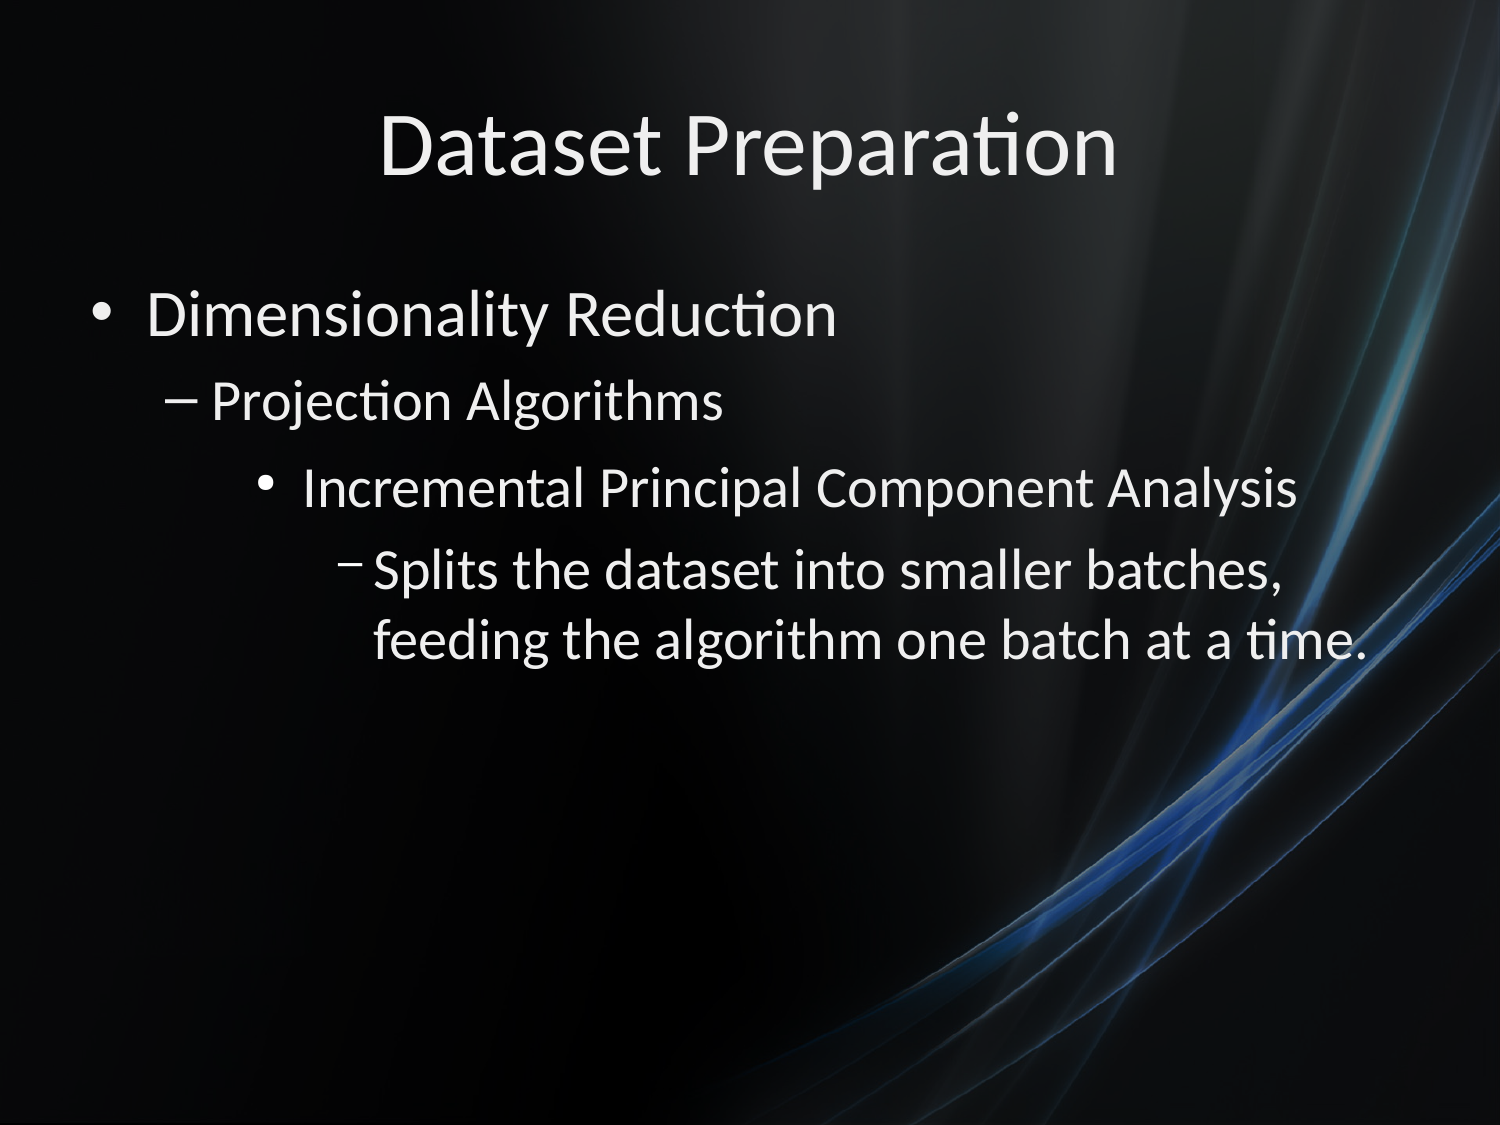

# Dataset Preparation
Dimensionality Reduction
Projection Algorithms
Incremental Principal Component Analysis
Splits the dataset into smaller batches, feeding the algorithm one batch at a time.